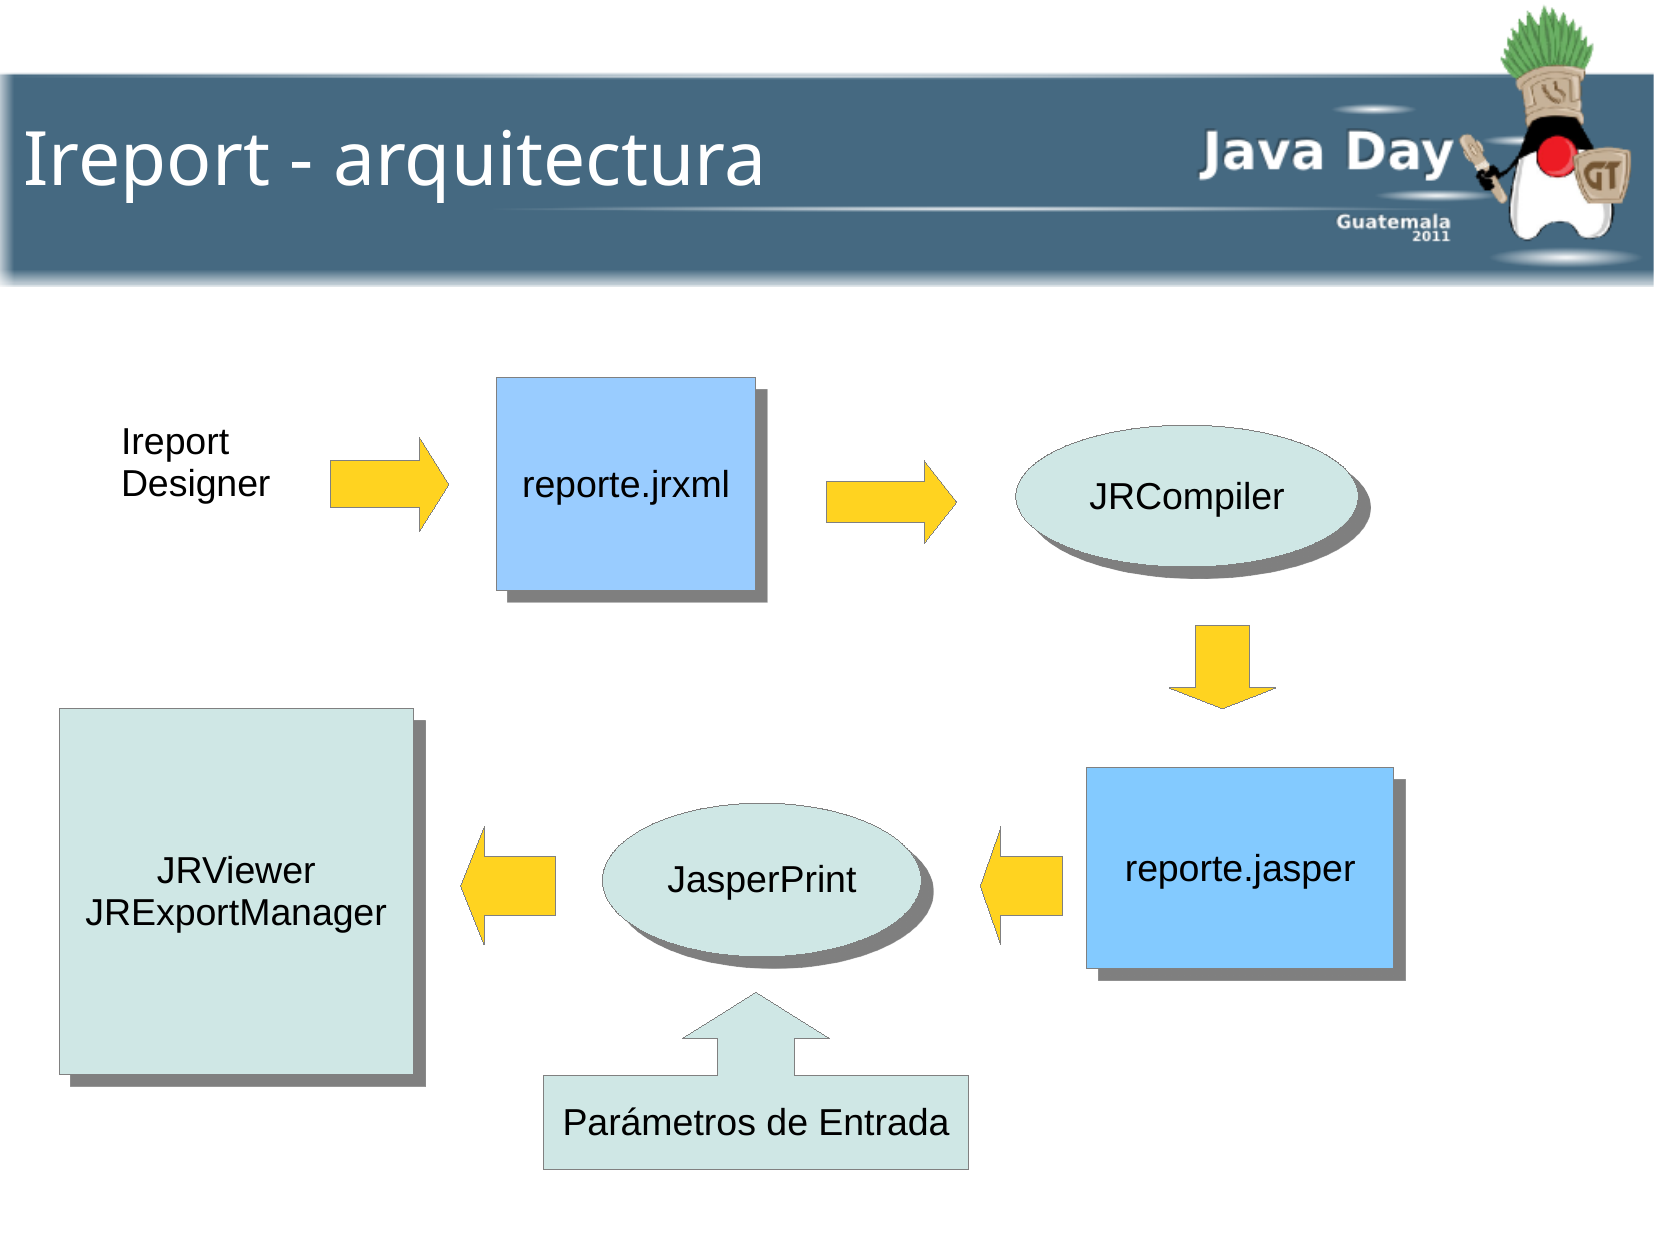

# Ireport - arquitectura
reporte.jrxml
Ireport Designer
JRCompiler
JRViewer
JRExportManager
reporte.jasper
JasperPrint
Parámetros de Entrada